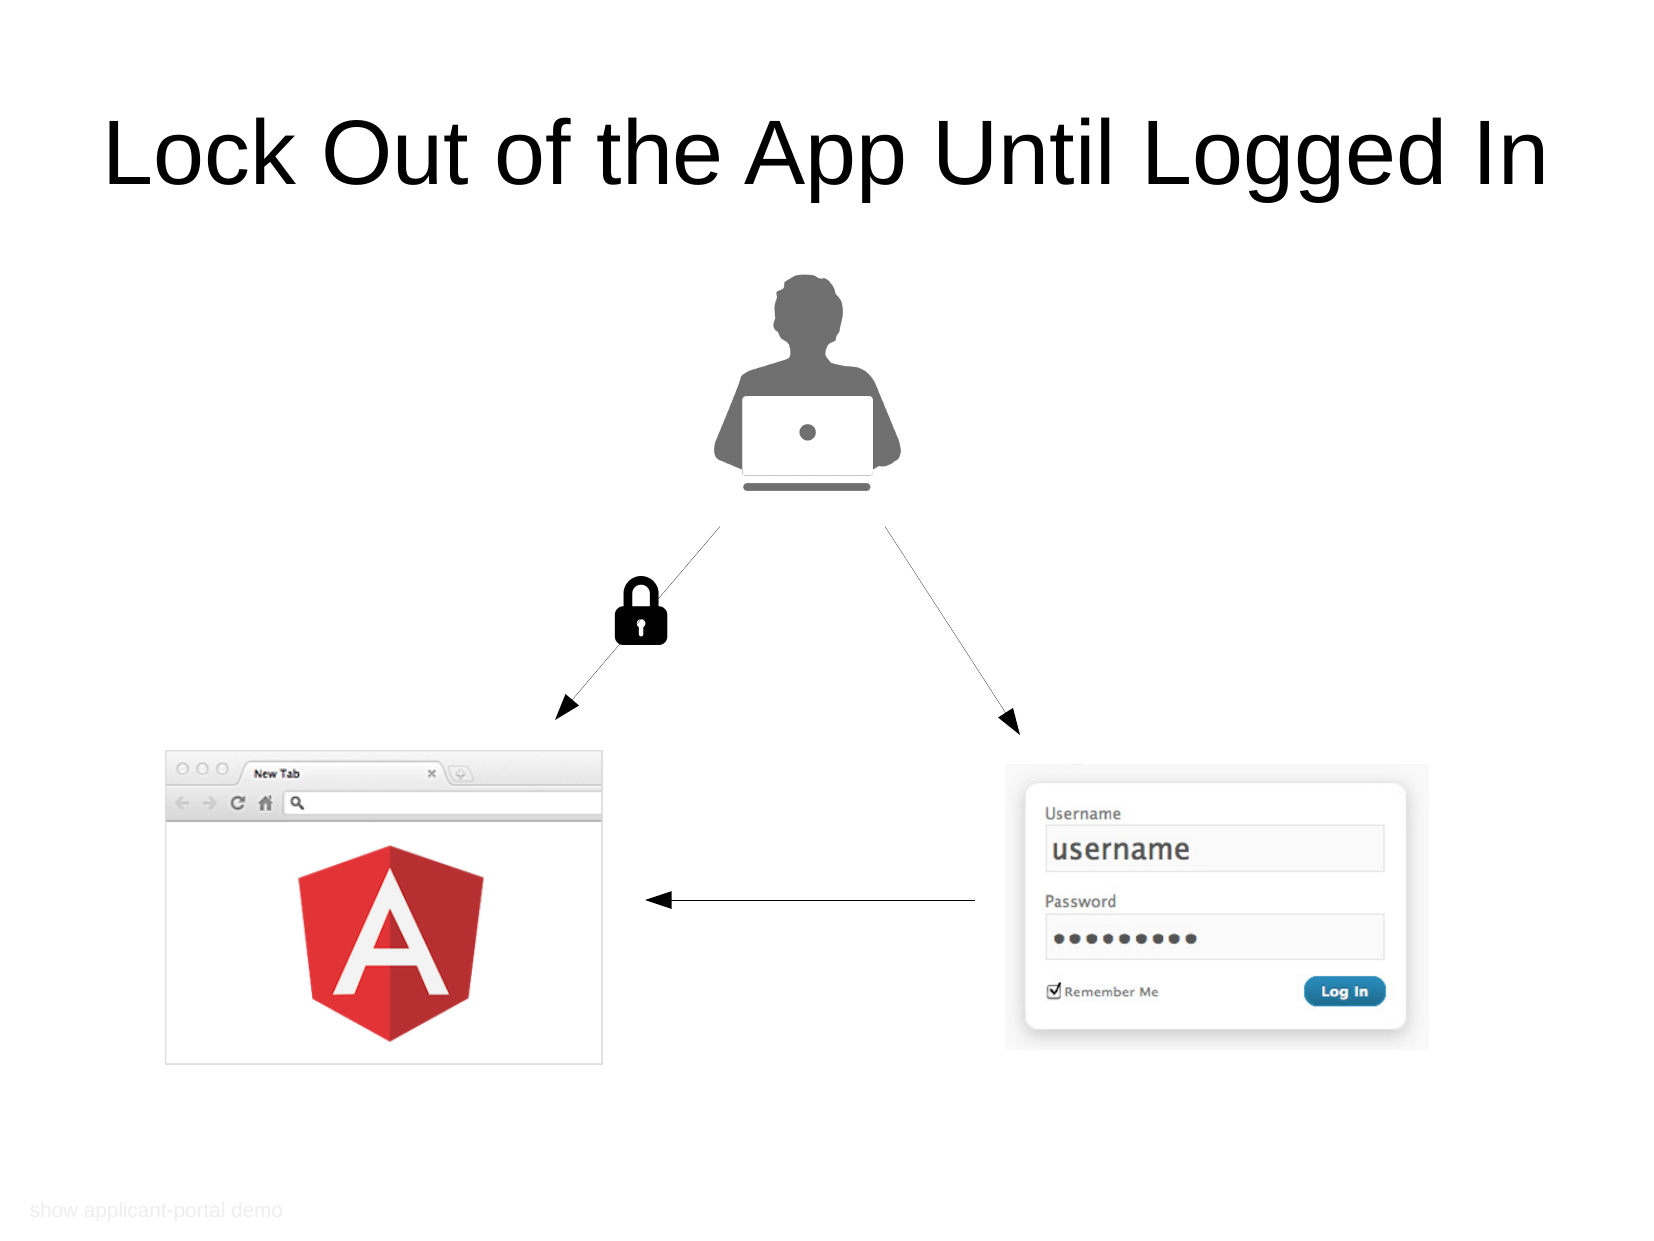

# Lock Out of the App Until Logged In
show applicant-portal demo